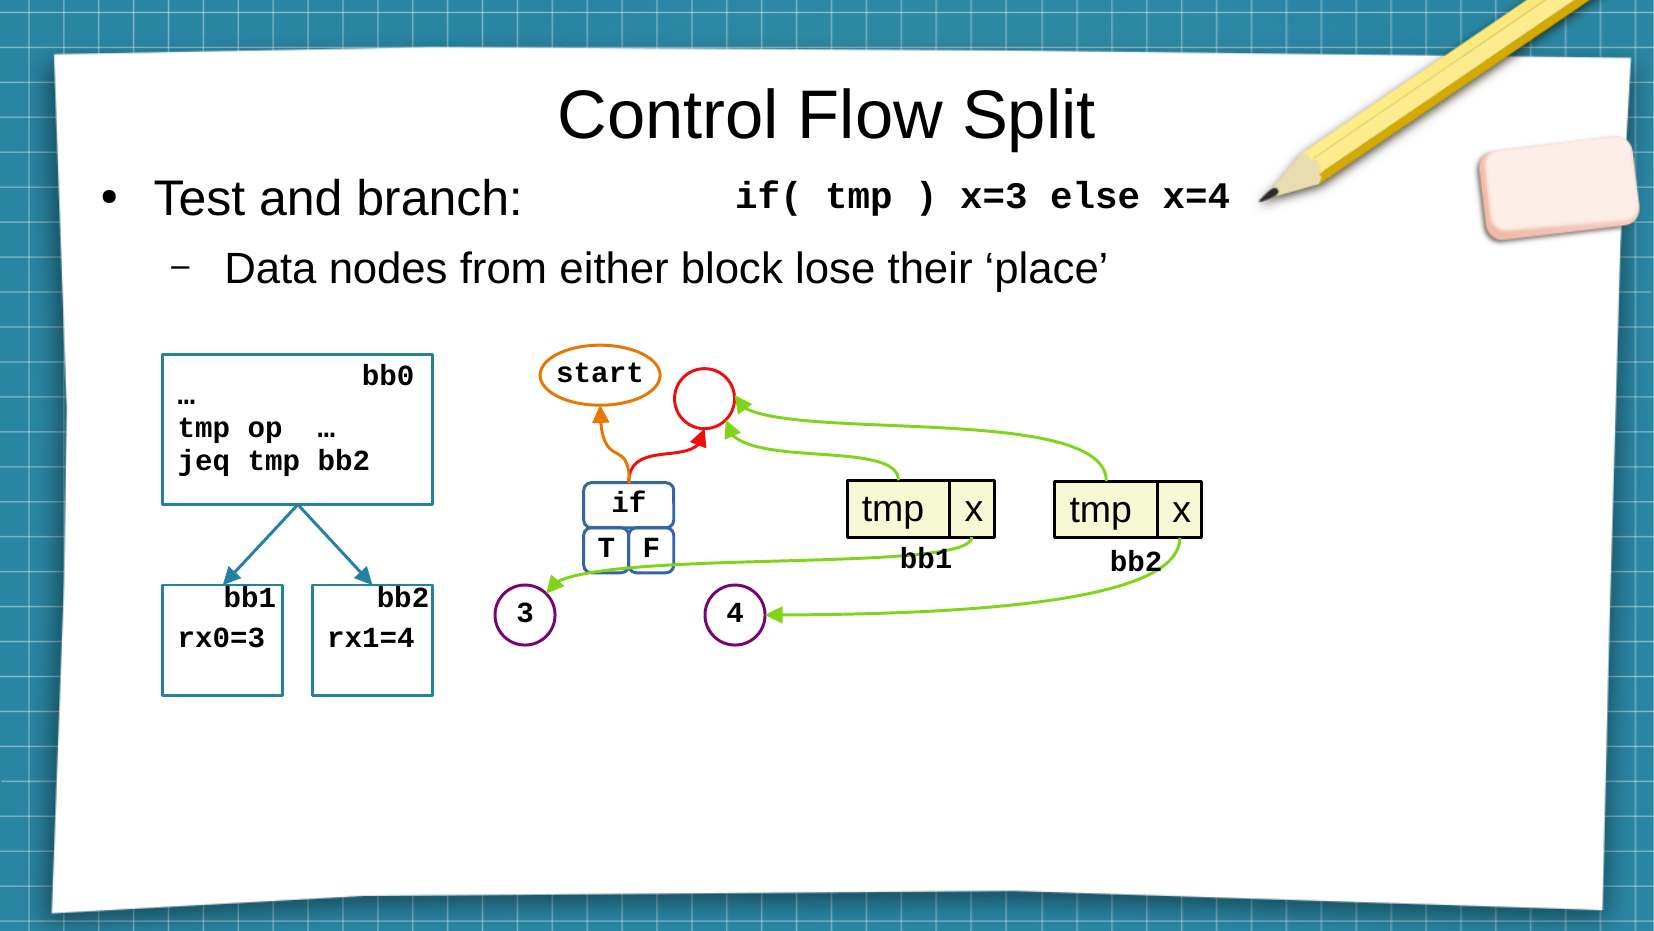

# Control Flow Split
Test and branch:
Data nodes from either block lose their ‘place’
if( tmp ) x=3 else x=4
start
bb0
…
tmp op …
jeq tmp bb2
tmp
x
tmp
x
if
T
F
bb1
bb2
bb1
bb2
rx0=3
rx1=4
3
4